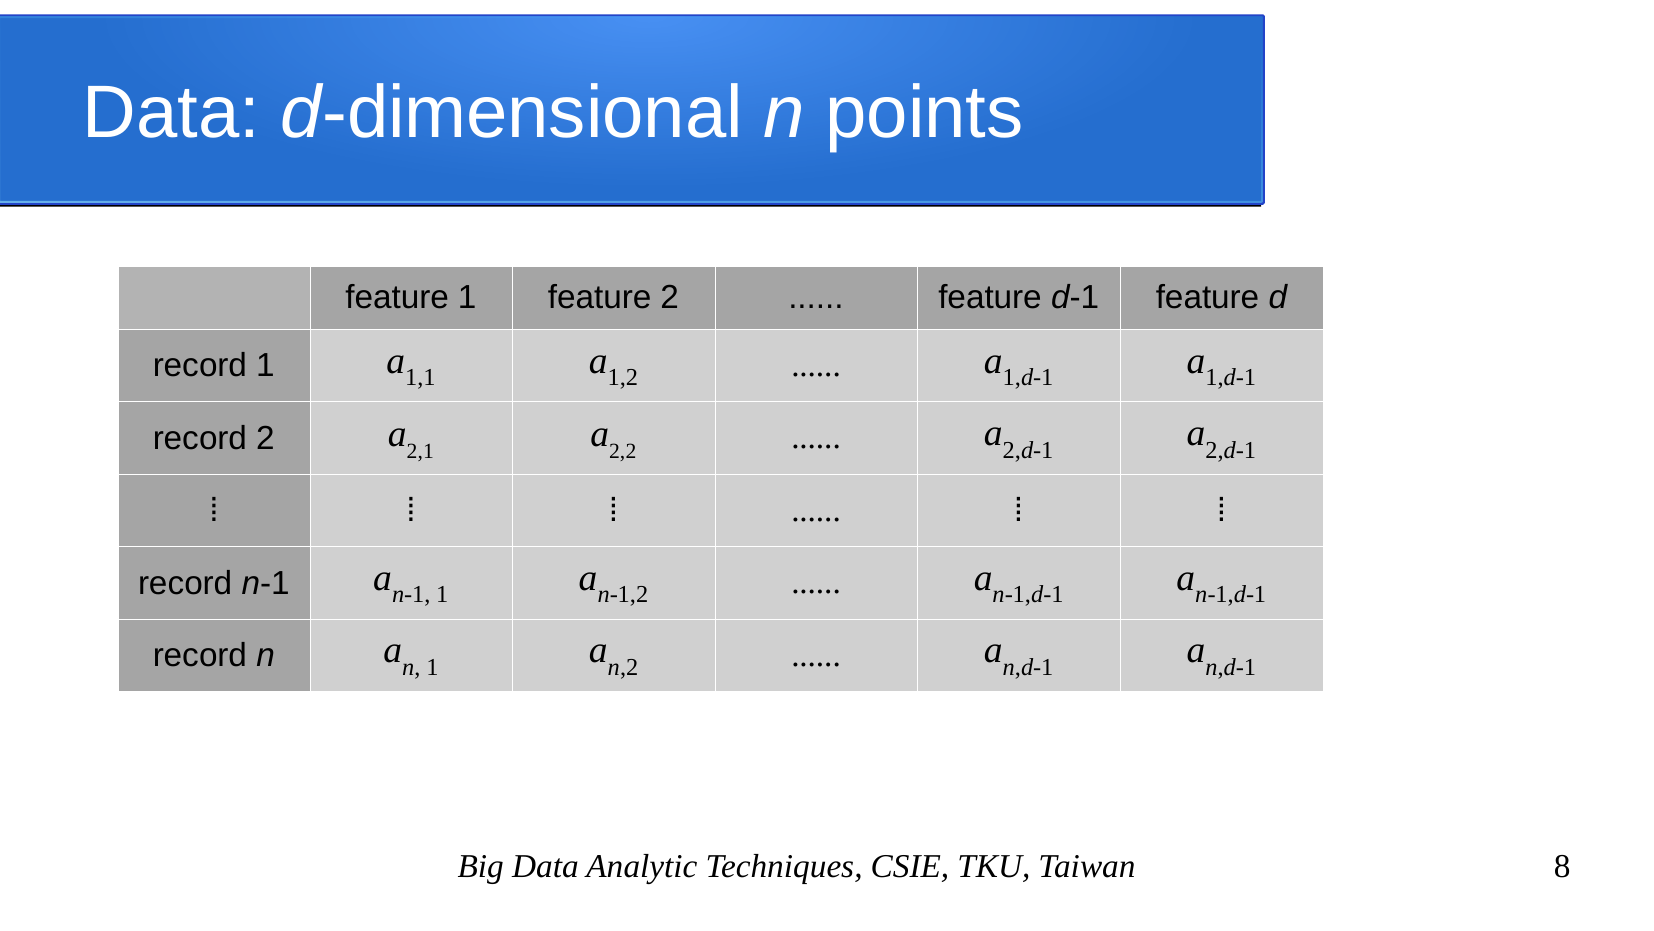

# Data: d-dimensional n points
| | feature 1 | feature 2 | ...... | feature d-1 | feature d |
| --- | --- | --- | --- | --- | --- |
| record 1 | a1,1 | a1,2 | ...... | a1,d-1 | a1,d-1 |
| record 2 | a2,1 | a2,2 | ...... | a2,d-1 | a2,d-1 |
| ⁞ | ⁞ | ⁞ | ...... | ⁞ | ⁞ |
| record n-1 | an-1, 1 | an-1,2 | ...... | an-1,d-1 | an-1,d-1 |
| record n | an, 1 | an,2 | ...... | an,d-1 | an,d-1 |
Big Data Analytic Techniques, CSIE, TKU, Taiwan
8